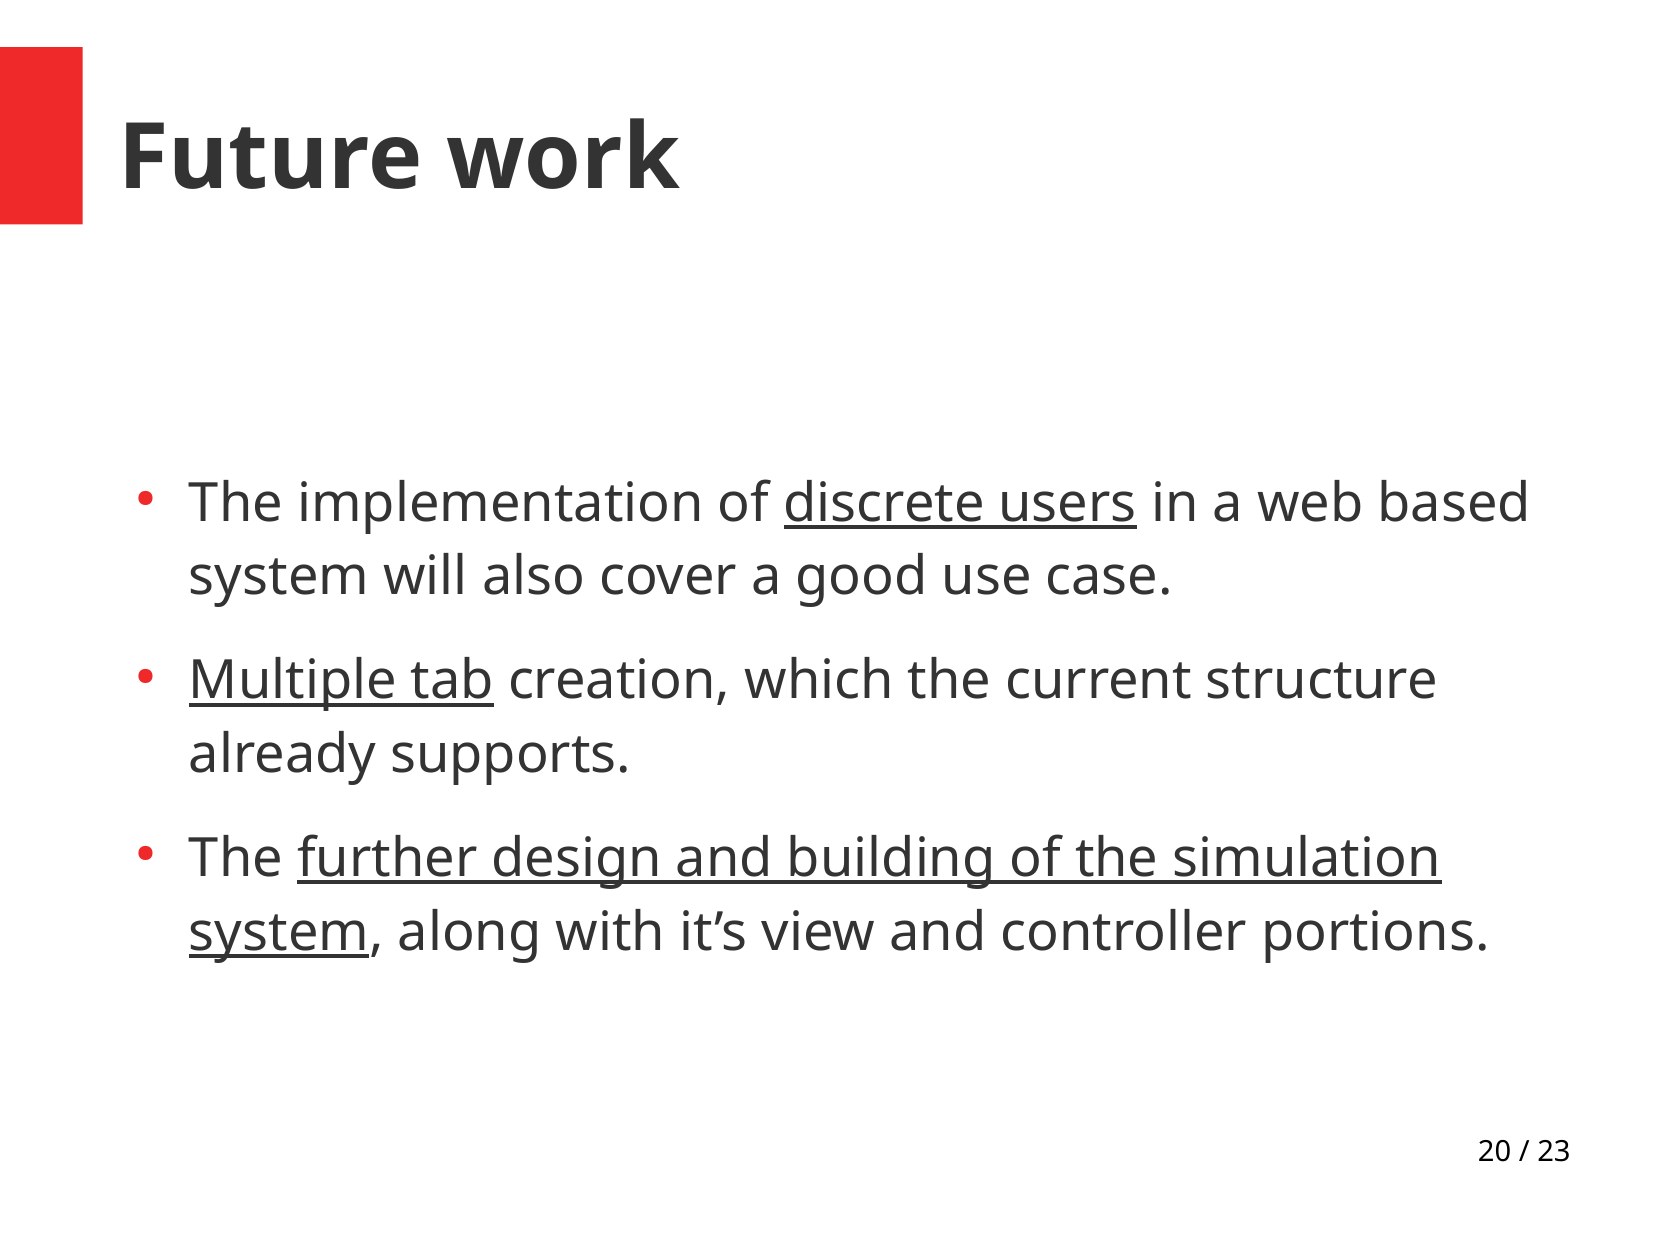

# Future work
The implementation of discrete users in a web based system will also cover a good use case.
Multiple tab creation, which the current structure already supports.
The further design and building of the simulation system, along with it’s view and controller portions.
20